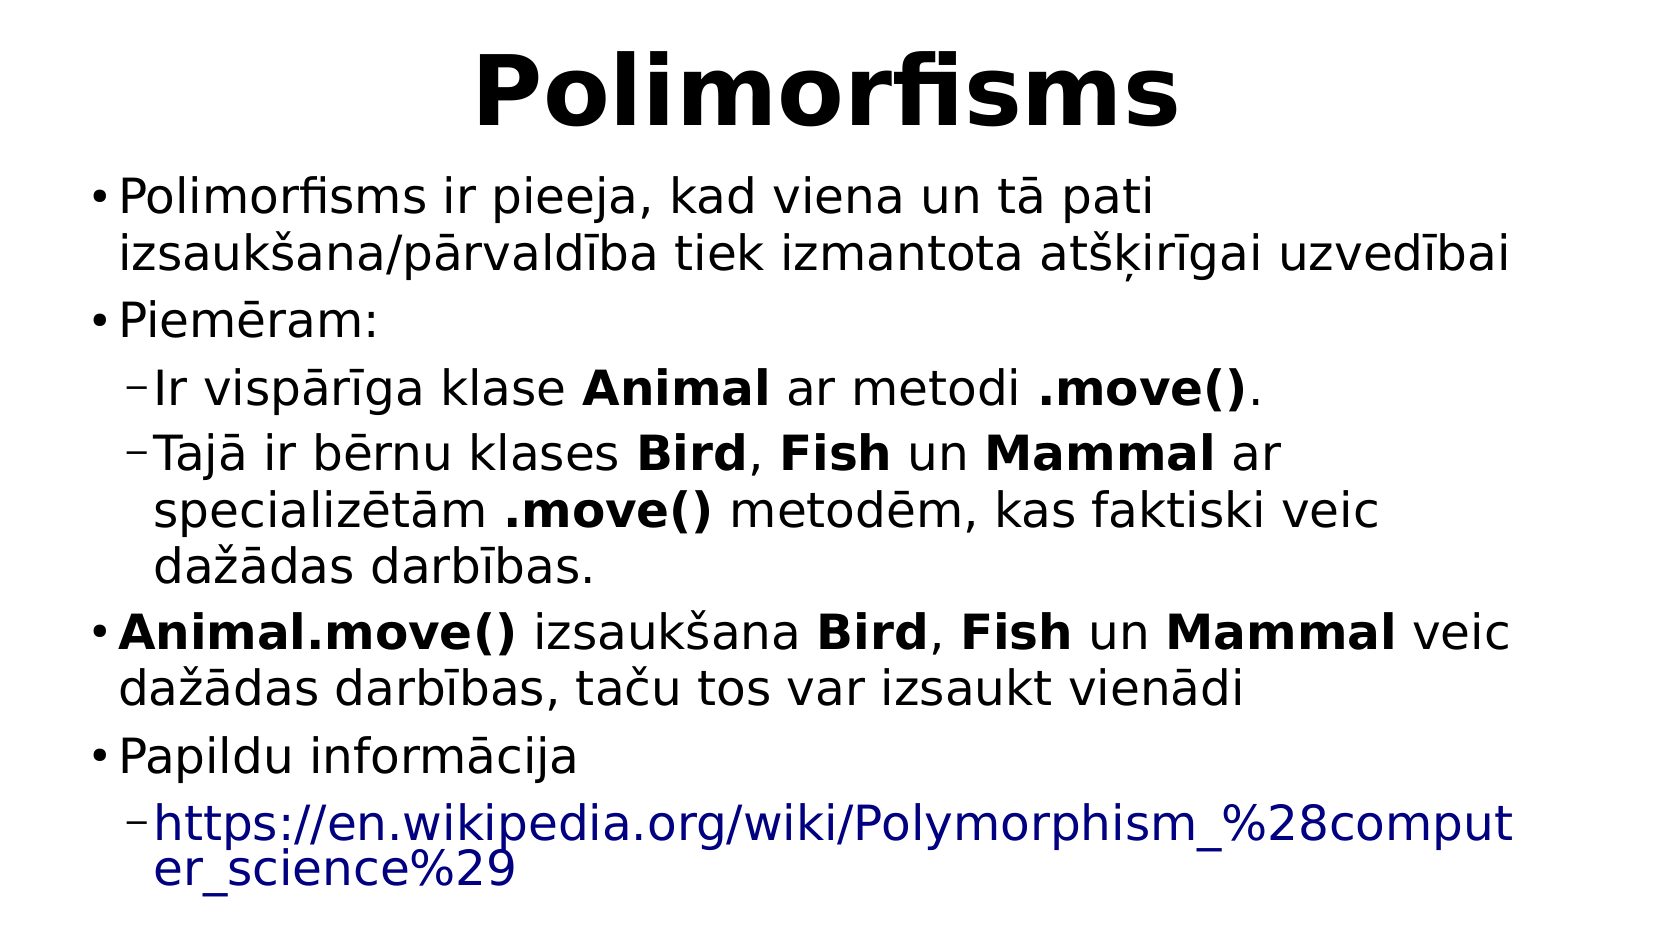

# Polimorfisms
Polimorfisms ir pieeja, kad viena un tā pati izsaukšana/pārvaldība tiek izmantota atšķirīgai uzvedībai
Piemēram:
Ir vispārīga klase Animal ar metodi .move().
Tajā ir bērnu klases Bird, Fish un Mammal ar specializētām .move() metodēm, kas faktiski veic dažādas darbības.
Animal.move() izsaukšana Bird, Fish un Mammal veic dažādas darbības, taču tos var izsaukt vienādi
Papildu informācija
https://en.wikipedia.org/wiki/Polymorphism_%28computer_science%29